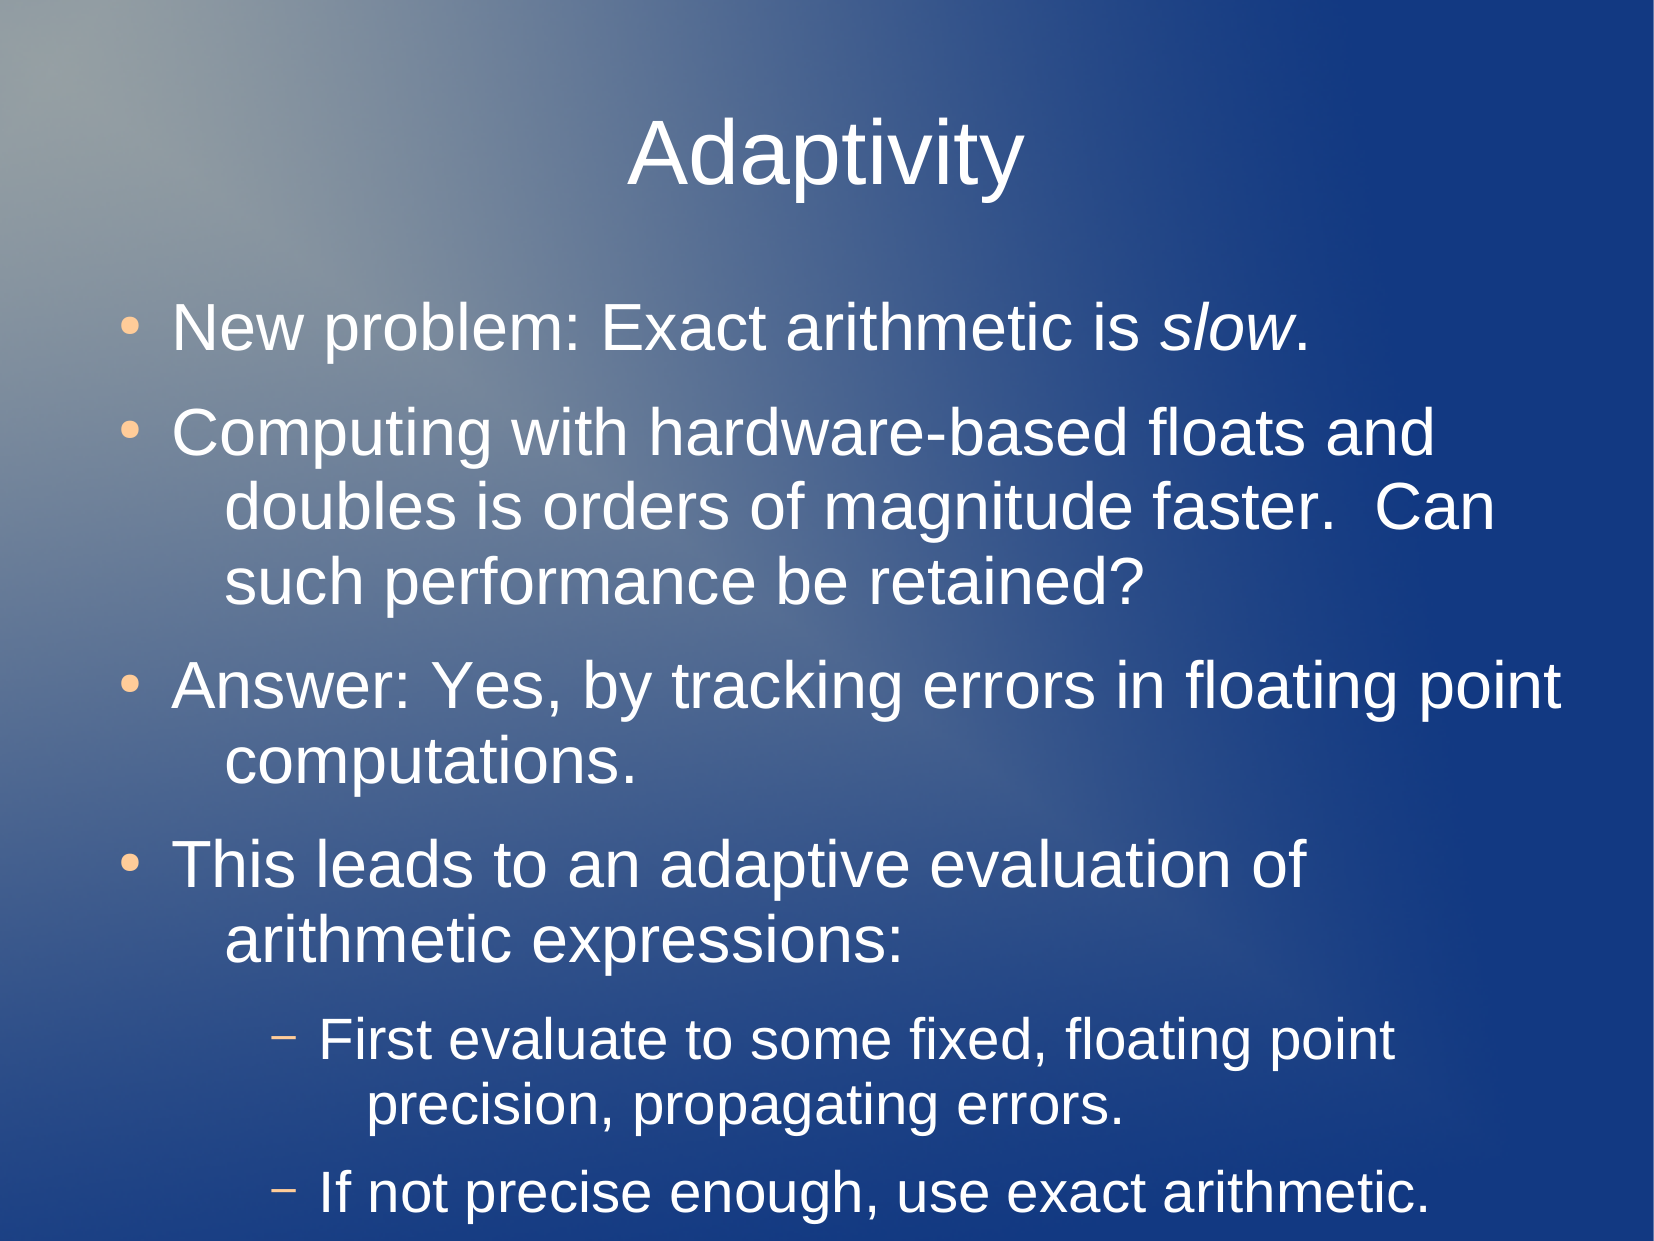

# Adaptivity
New problem: Exact arithmetic is slow.
Computing with hardware-based floats and doubles is orders of magnitude faster. Can such performance be retained?
Answer: Yes, by tracking errors in floating point computations.
This leads to an adaptive evaluation of arithmetic expressions:
First evaluate to some fixed, floating point precision, propagating errors.
If not precise enough, use exact arithmetic.